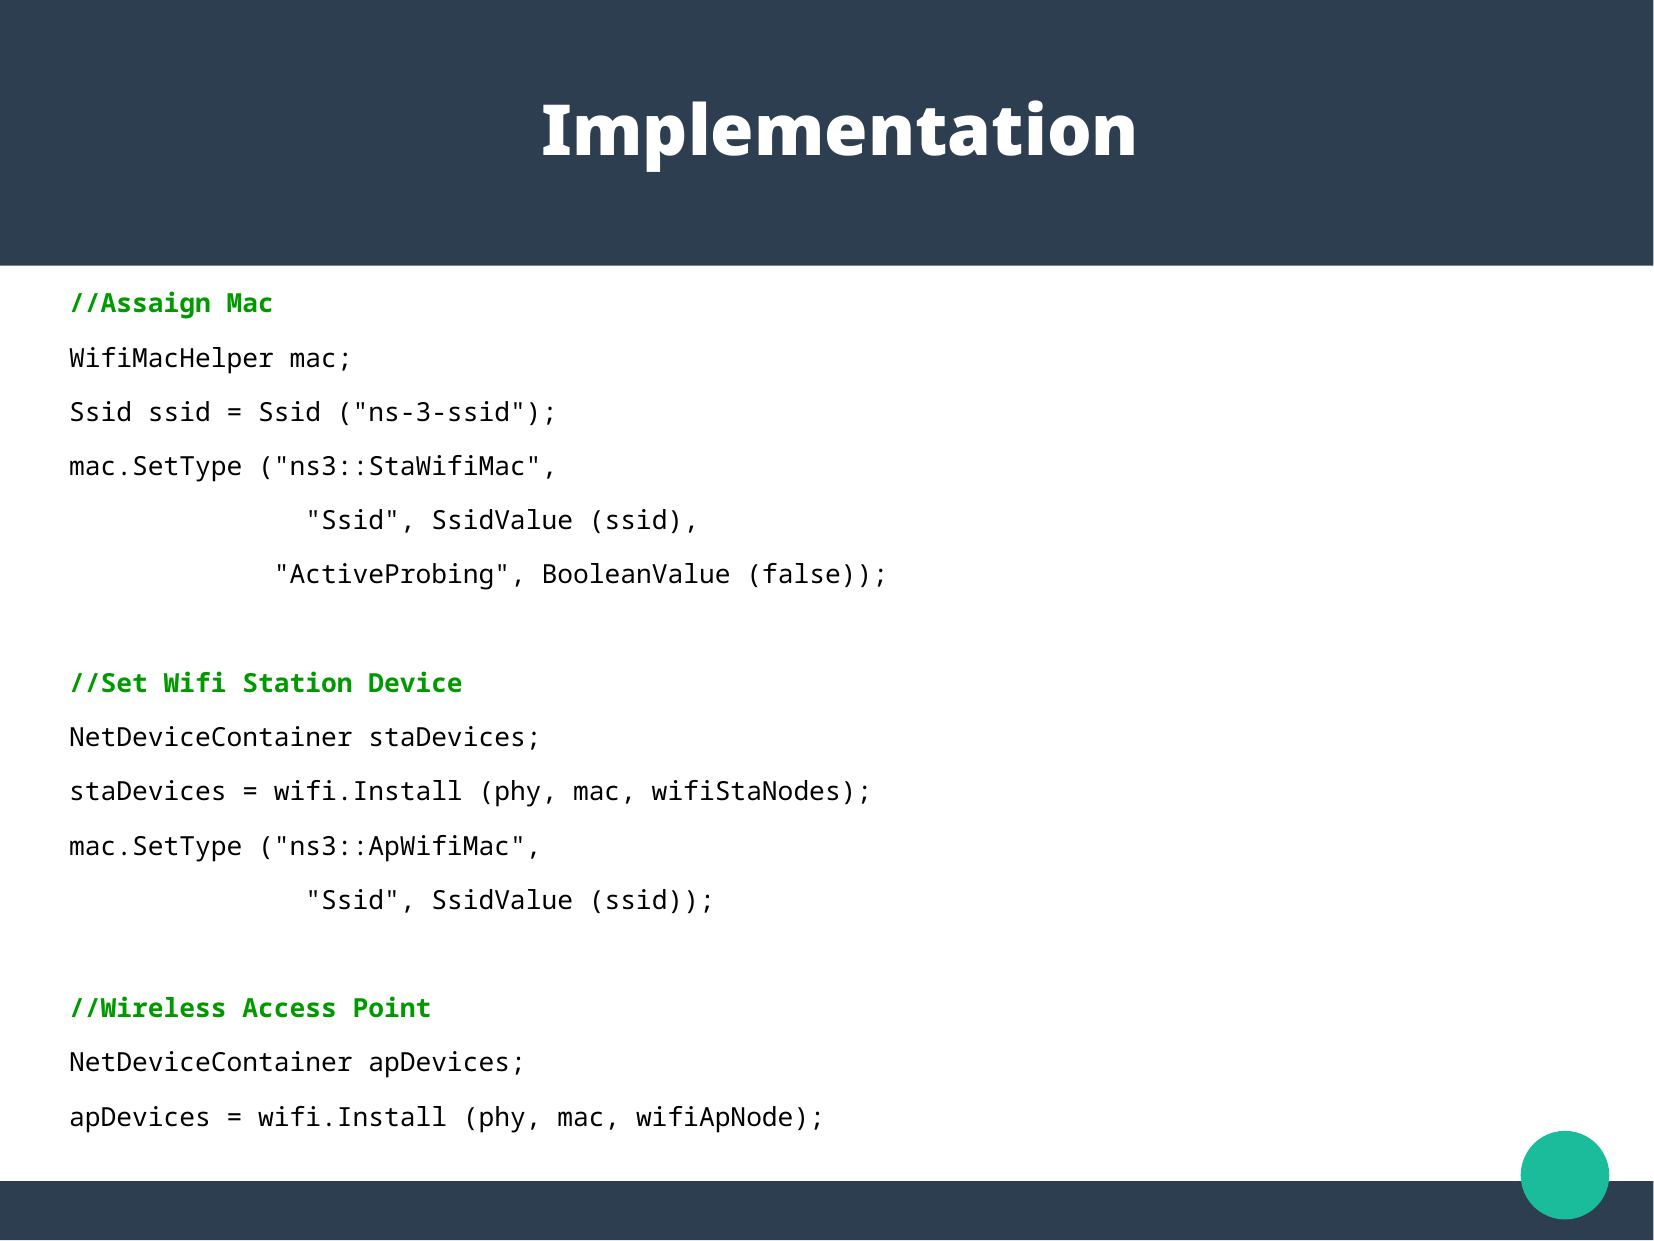

# Implementation
//Assaign Mac
WifiMacHelper mac;
Ssid ssid = Ssid ("ns-3-ssid");
mac.SetType ("ns3::StaWifiMac",
 "Ssid", SsidValue (ssid),
 "ActiveProbing", BooleanValue (false));
//Set Wifi Station Device
NetDeviceContainer staDevices;
staDevices = wifi.Install (phy, mac, wifiStaNodes);
mac.SetType ("ns3::ApWifiMac",
 "Ssid", SsidValue (ssid));
//Wireless Access Point
NetDeviceContainer apDevices;
apDevices = wifi.Install (phy, mac, wifiApNode);